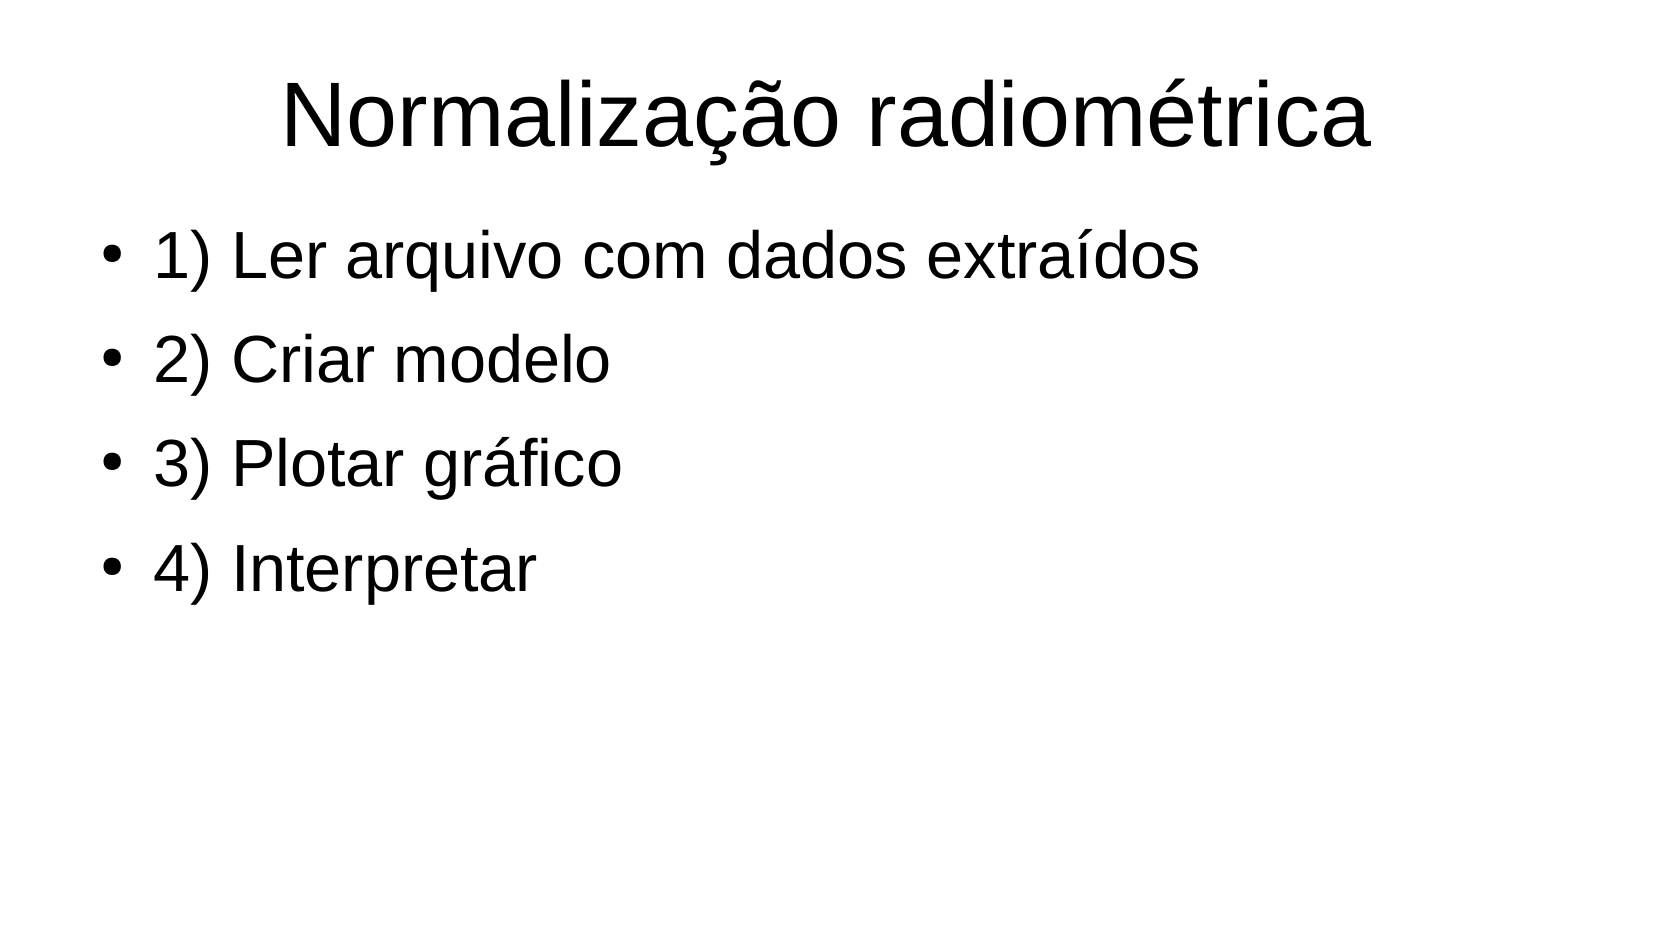

# Normalização radiométrica
1) Ler arquivo com dados extraídos
2) Criar modelo
3) Plotar gráfico
4) Interpretar